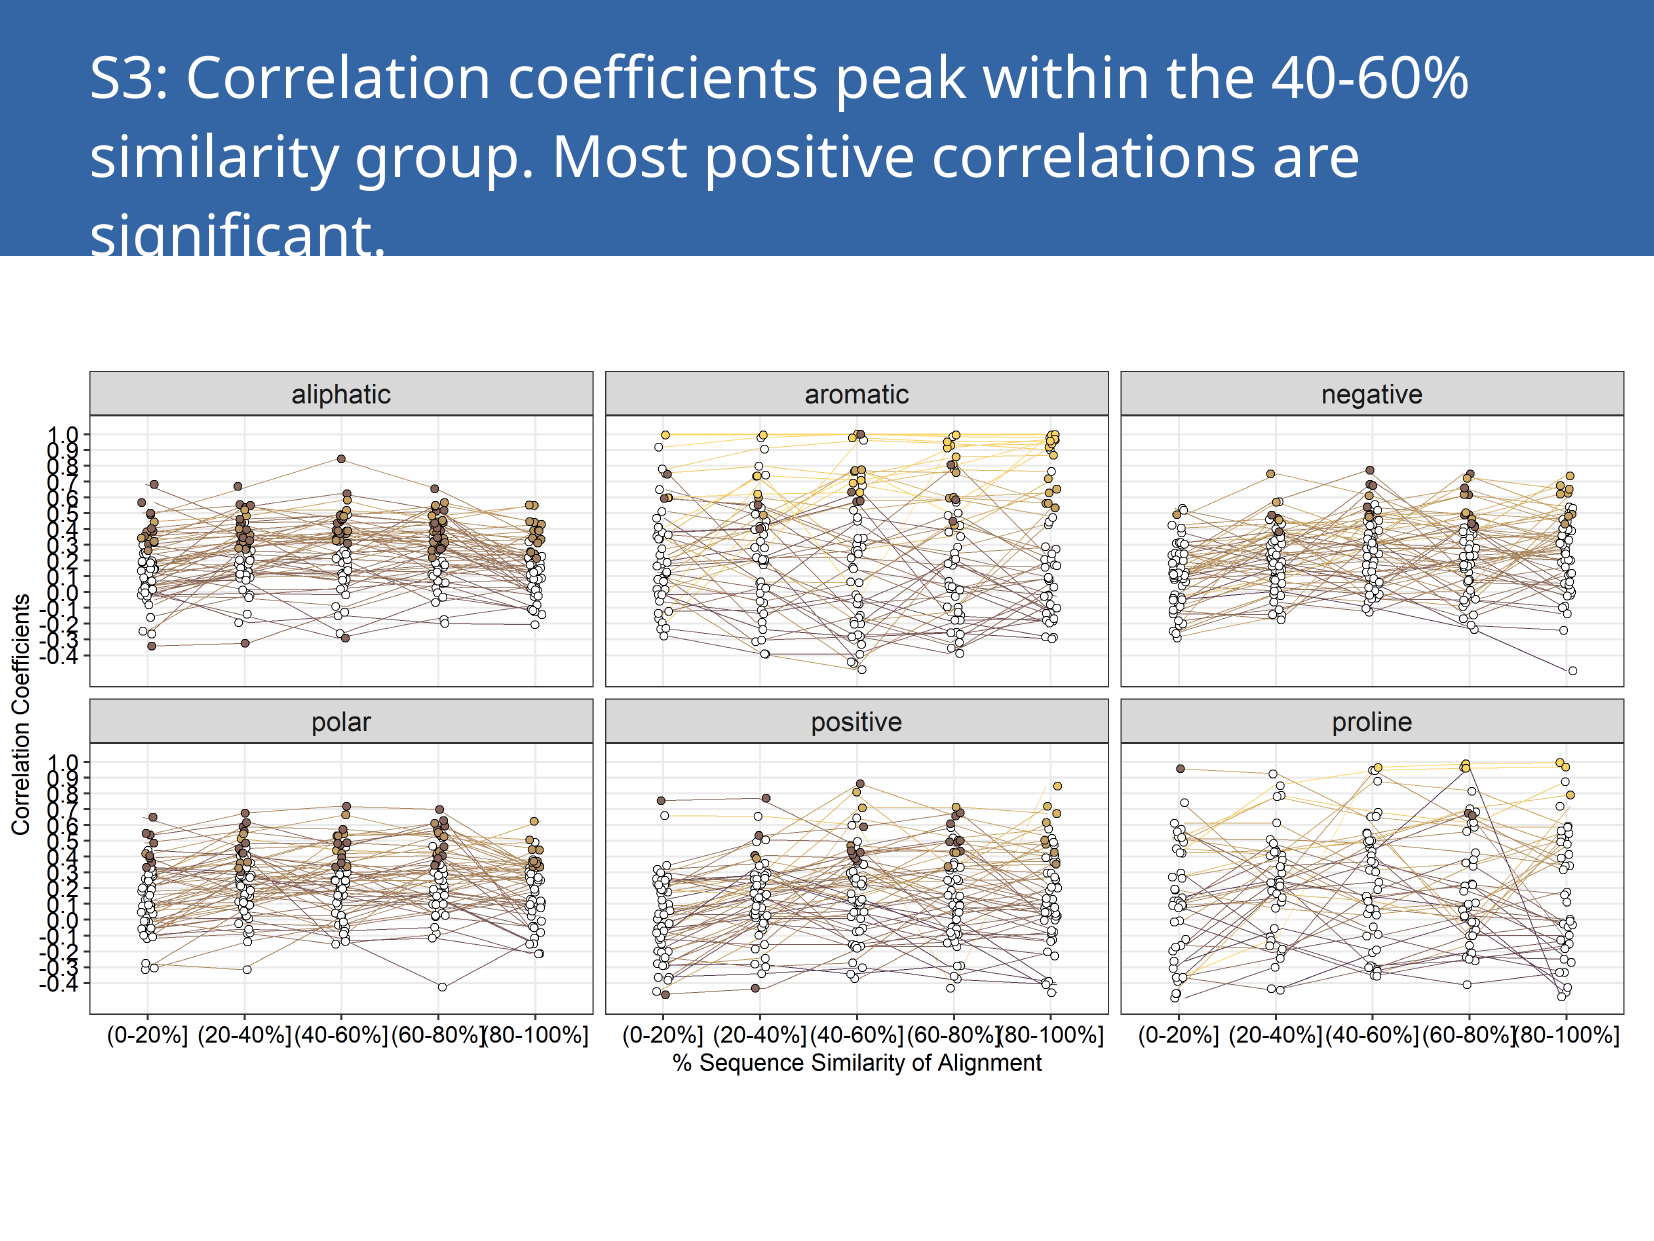

S3: Correlation coefficients peak within the 40-60% similarity group. Most positive correlations are significant.